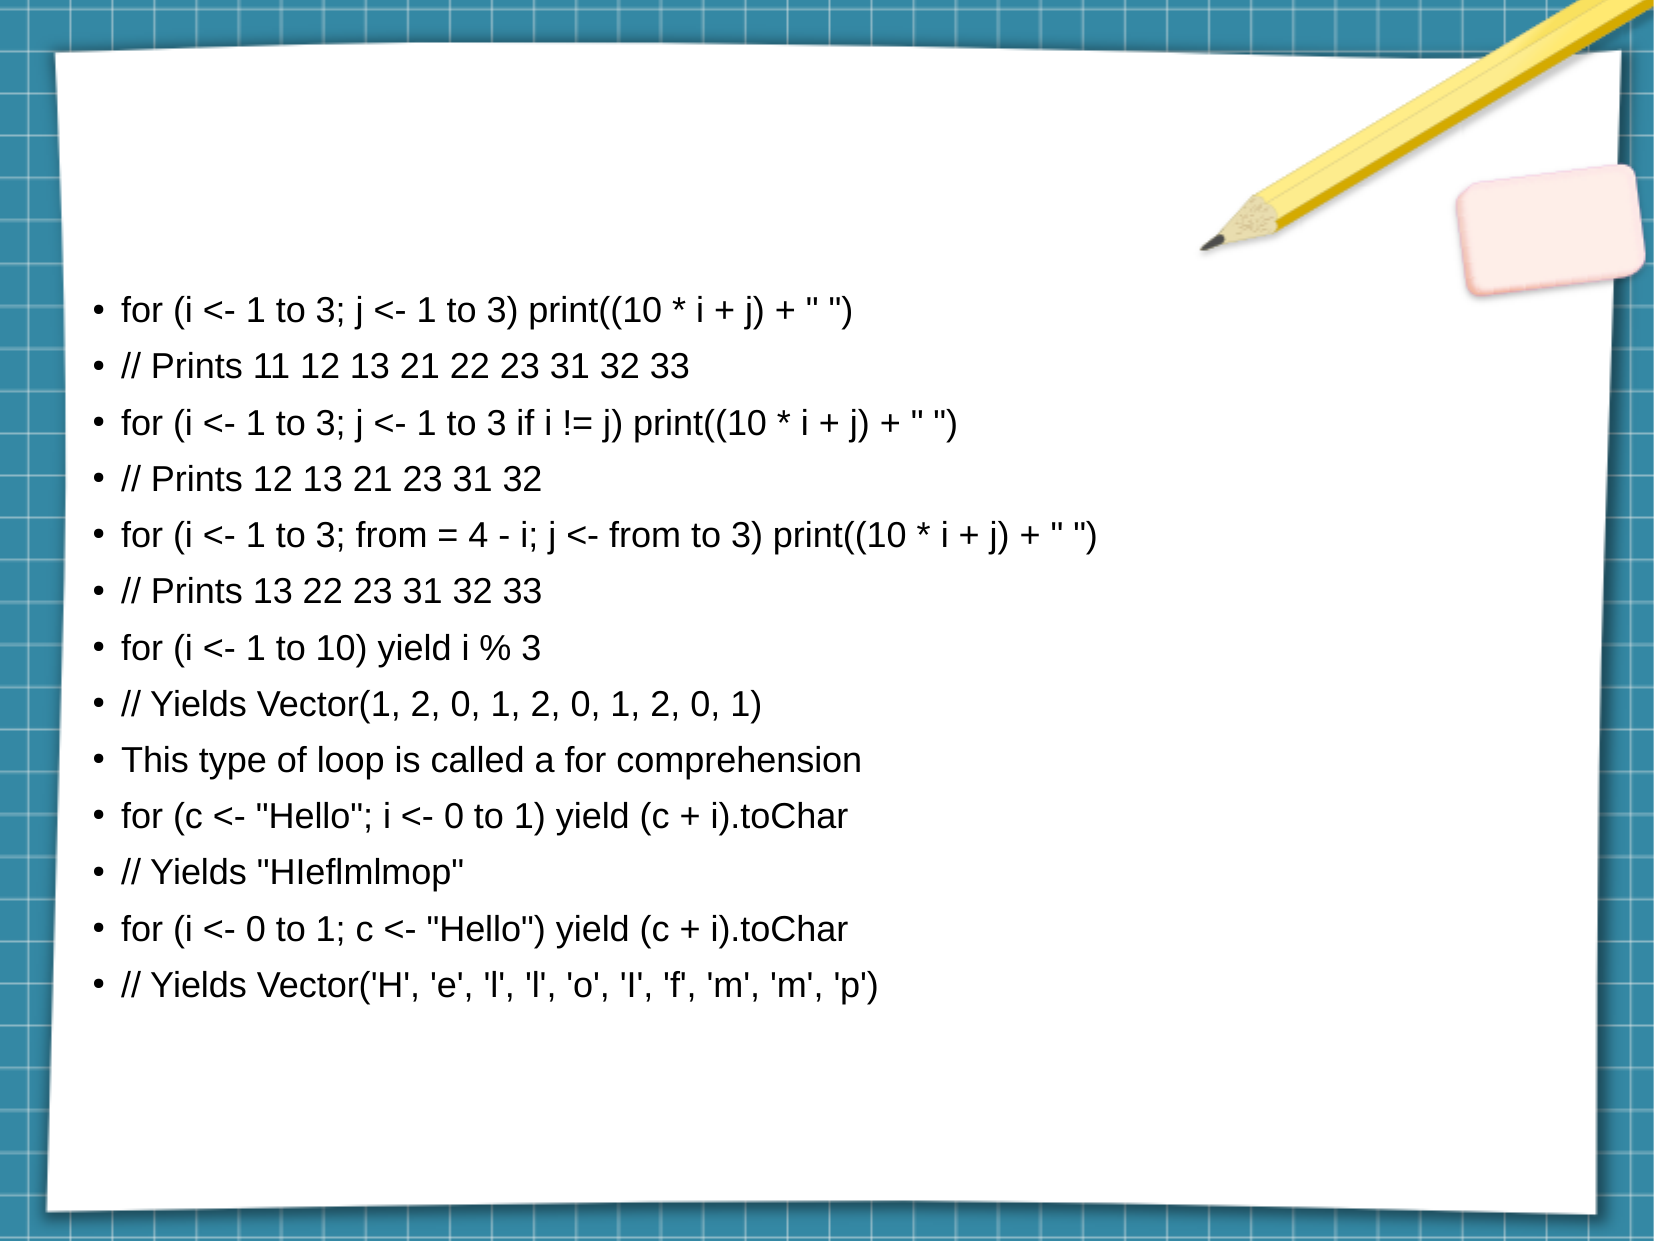

#
for (i <- 1 to 3; j <- 1 to 3) print((10 * i + j) + " ")
// Prints 11 12 13 21 22 23 31 32 33
for (i <- 1 to 3; j <- 1 to 3 if i != j) print((10 * i + j) + " ")
// Prints 12 13 21 23 31 32
for (i <- 1 to 3; from = 4 - i; j <- from to 3) print((10 * i + j) + " ")
// Prints 13 22 23 31 32 33
for (i <- 1 to 10) yield i % 3
// Yields Vector(1, 2, 0, 1, 2, 0, 1, 2, 0, 1)
This type of loop is called a for comprehension
for (c <- "Hello"; i <- 0 to 1) yield (c + i).toChar
// Yields "HIeflmlmop"
for (i <- 0 to 1; c <- "Hello") yield (c + i).toChar
// Yields Vector('H', 'e', 'l', 'l', 'o', 'I', 'f', 'm', 'm', 'p')